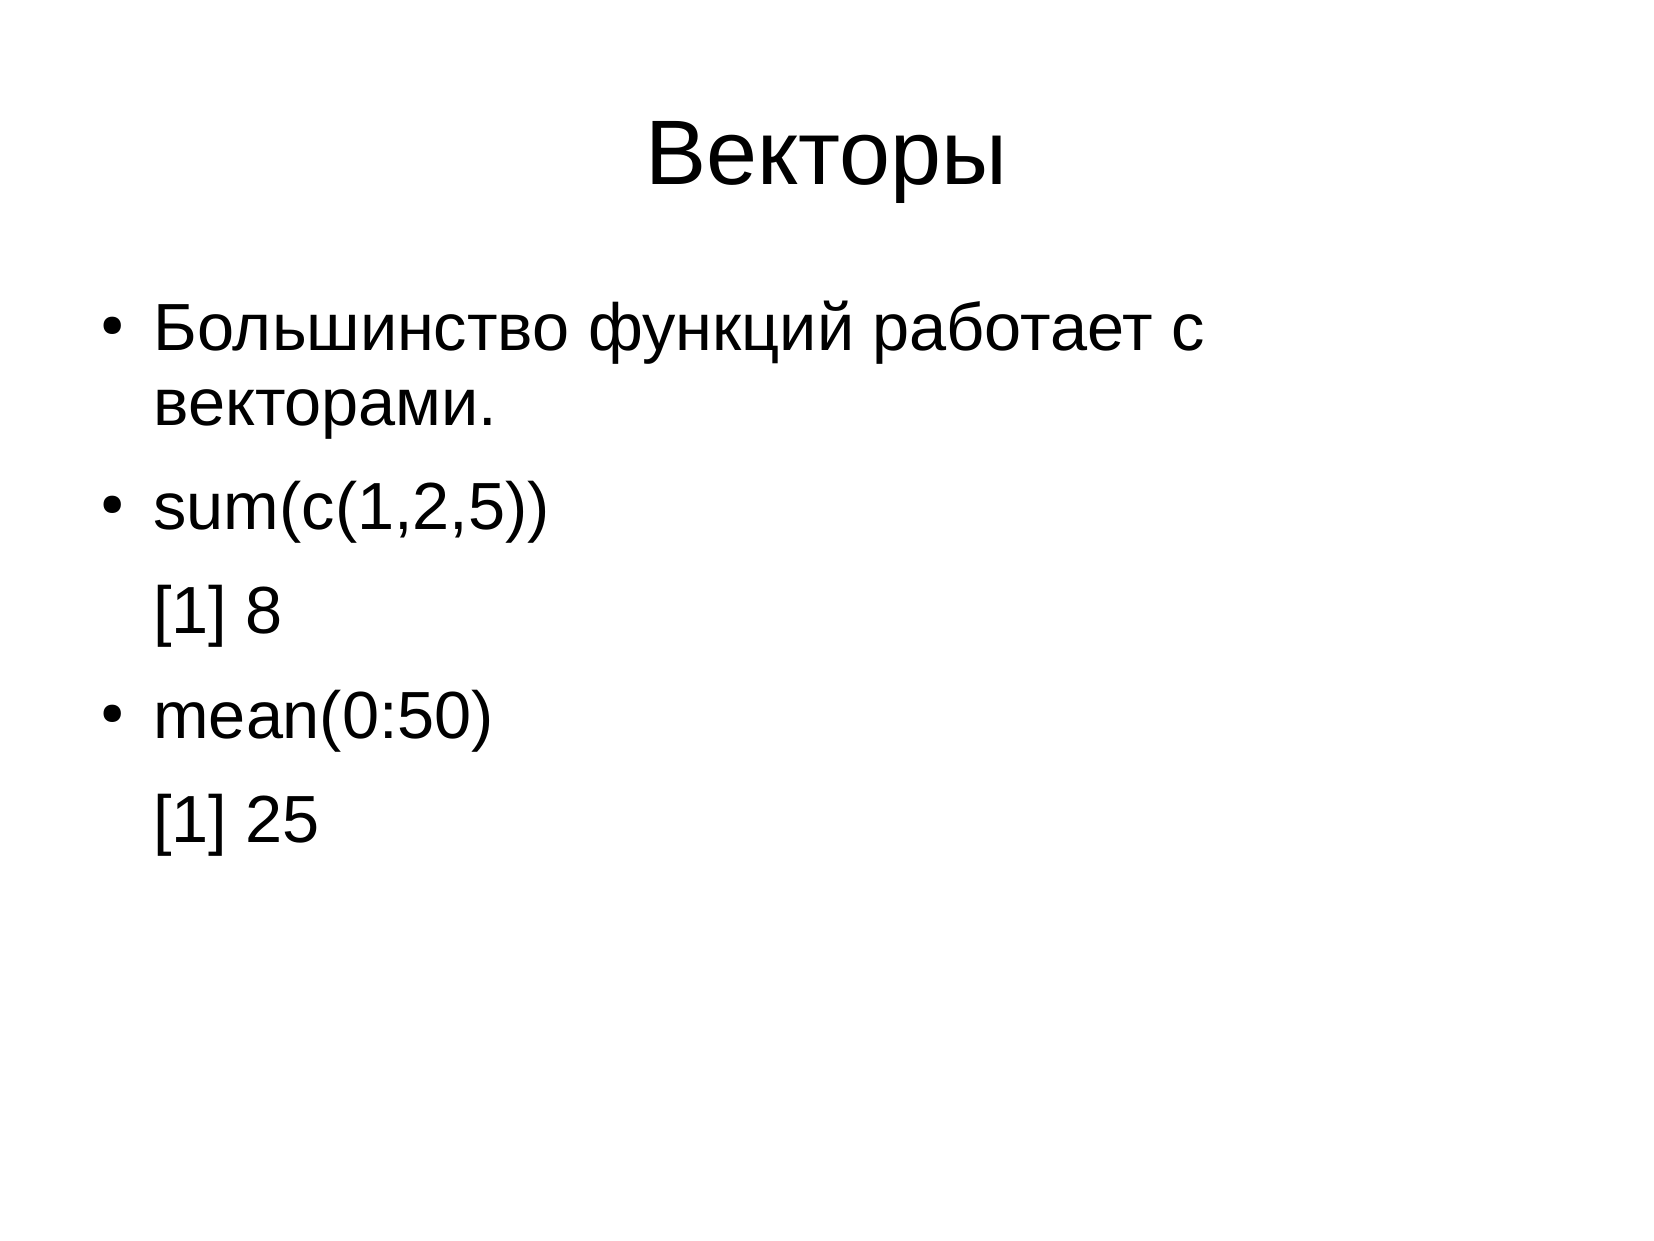

# Векторы
Большинство функций работает с векторами.
sum(c(1,2,5))
[1] 8
mean(0:50)
[1] 25